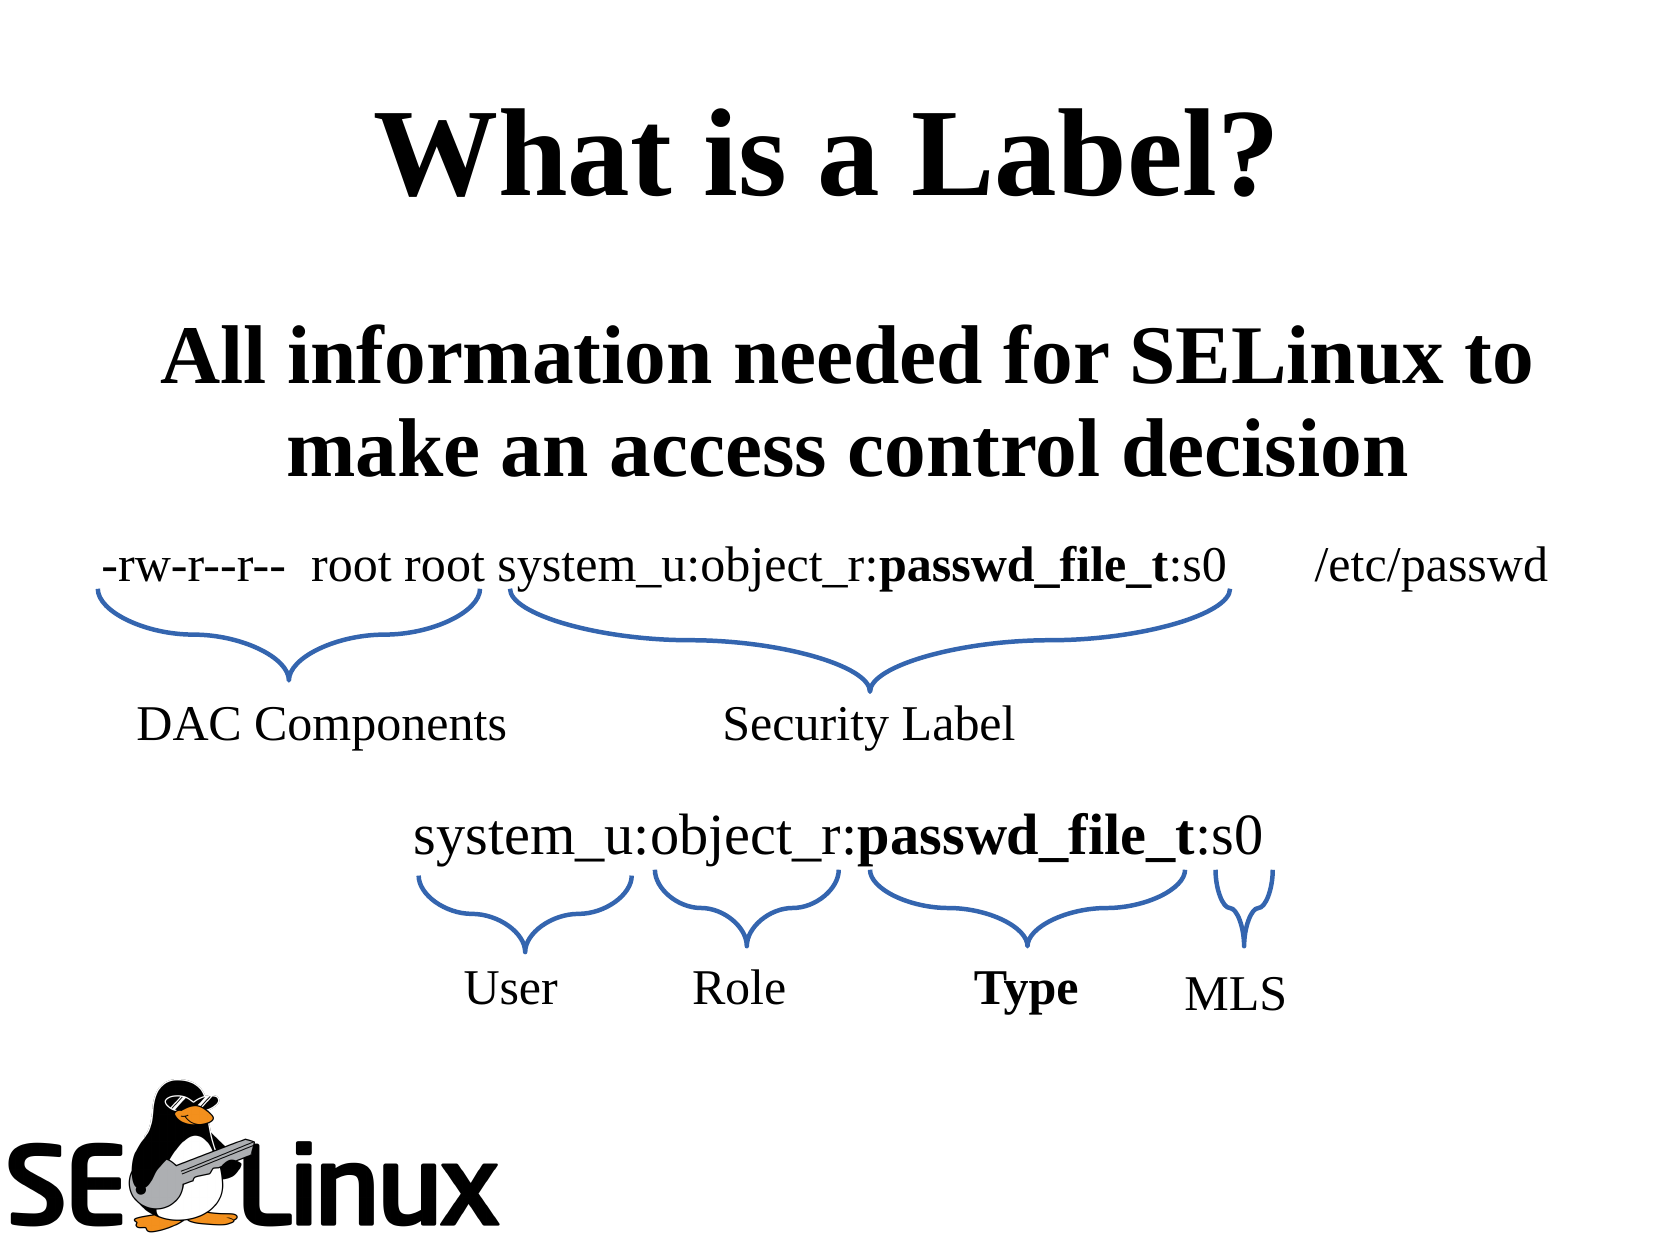

# What is a Label?
All information needed for SELinux to make an access control decision
-rw-r--r-- root root system_u:object_r:passwd_file_t:s0 /etc/passwd
DAC Components
Security Label
system_u:object_r:passwd_file_t:s0
Role
Type
MLS
User